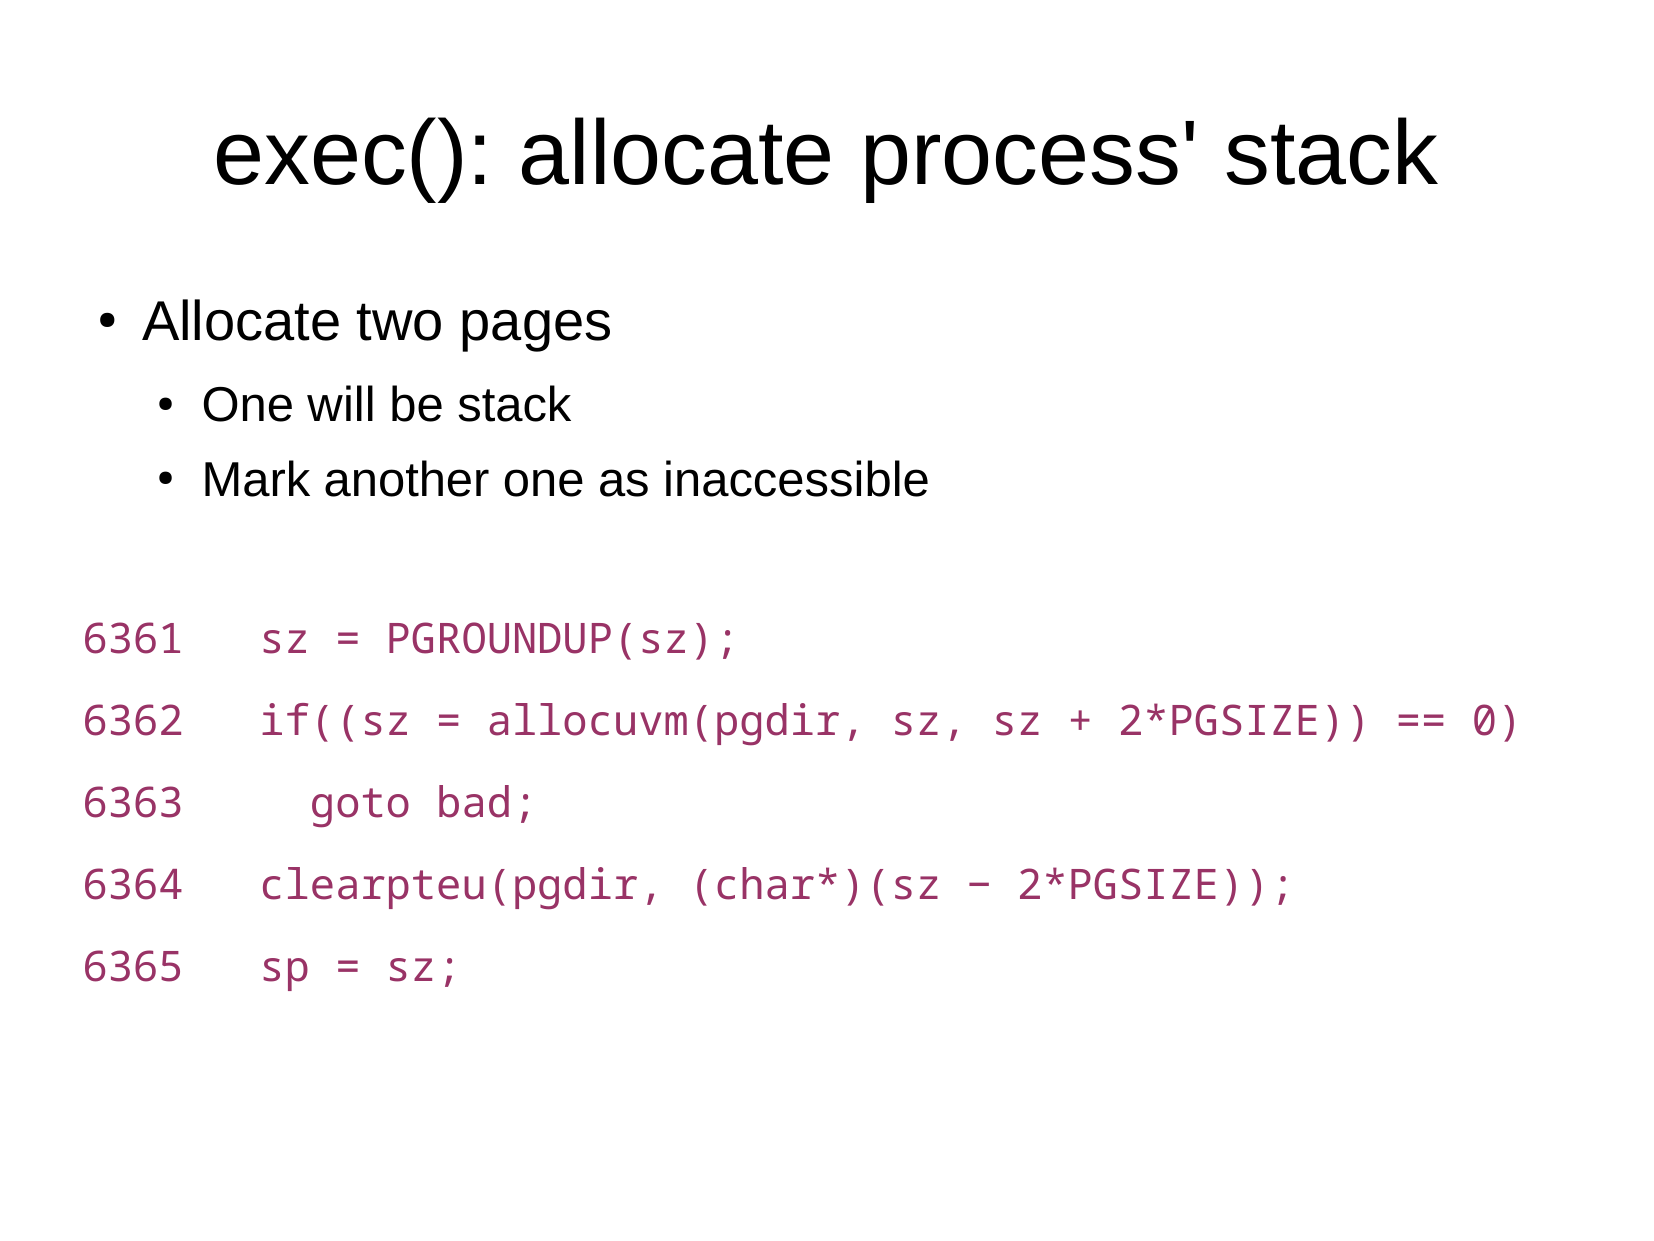

# exec(): allocate process' stack
Allocate two pages
One will be stack
Mark another one as inaccessible
6361 sz = PGROUNDUP(sz);
6362 if((sz = allocuvm(pgdir, sz, sz + 2*PGSIZE)) == 0)
6363 goto bad;
6364 clearpteu(pgdir, (char*)(sz − 2*PGSIZE));
6365 sp = sz;